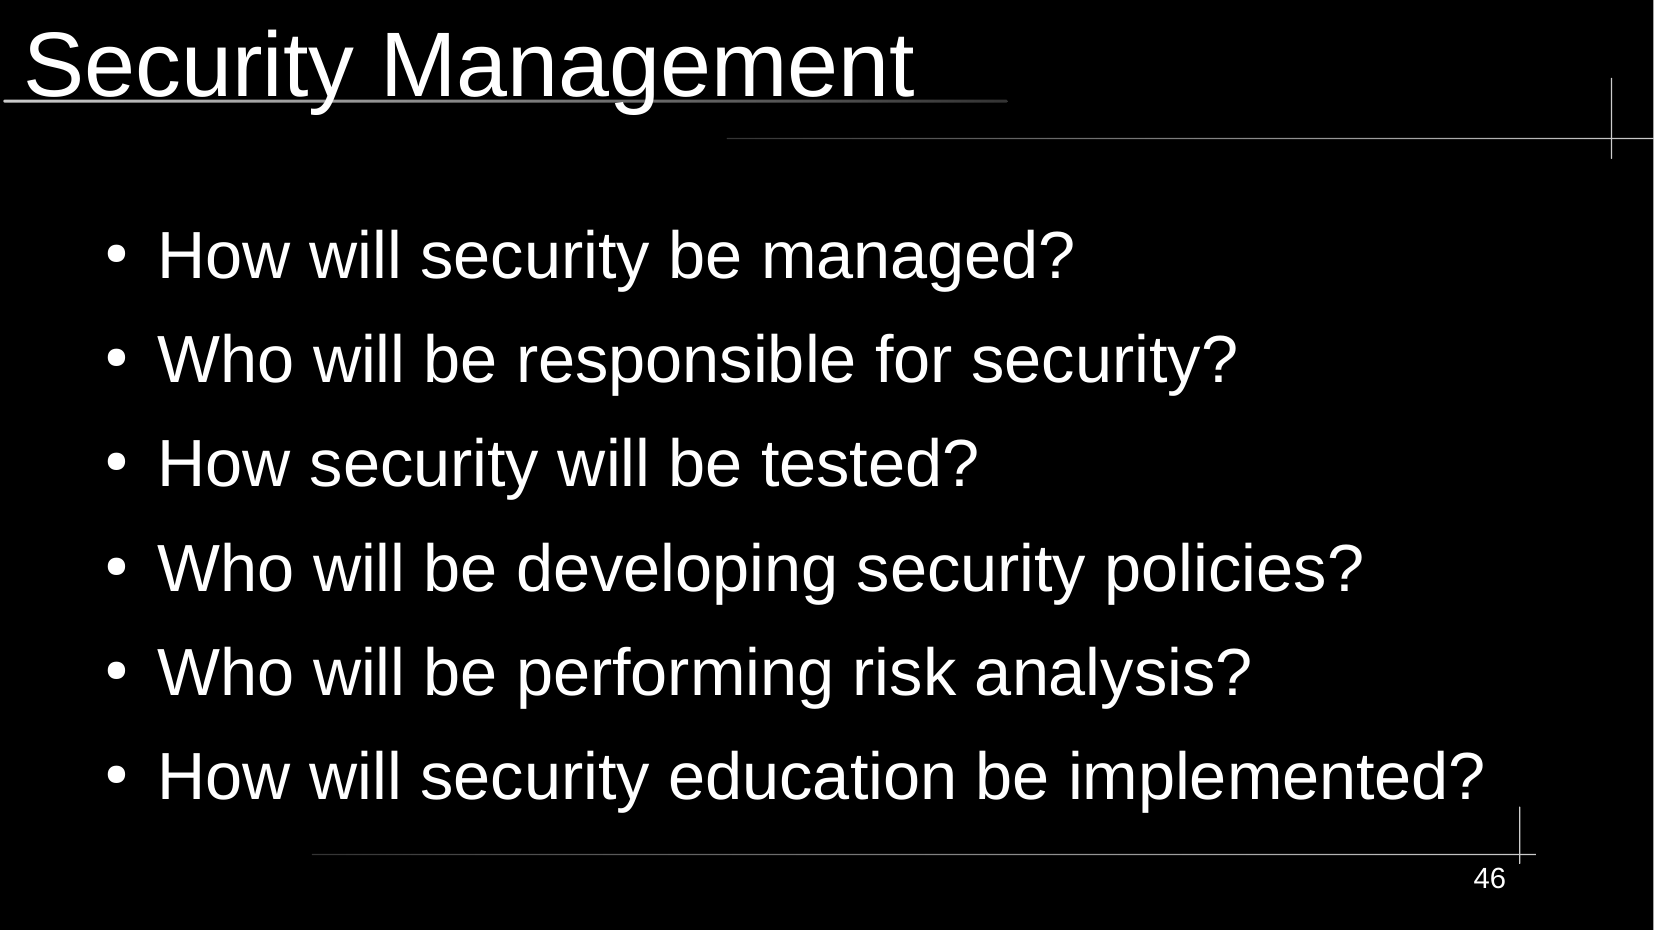

# Security Management
How will security be managed?
Who will be responsible for security?
How security will be tested?
Who will be developing security policies?
Who will be performing risk analysis?
How will security education be implemented?
46